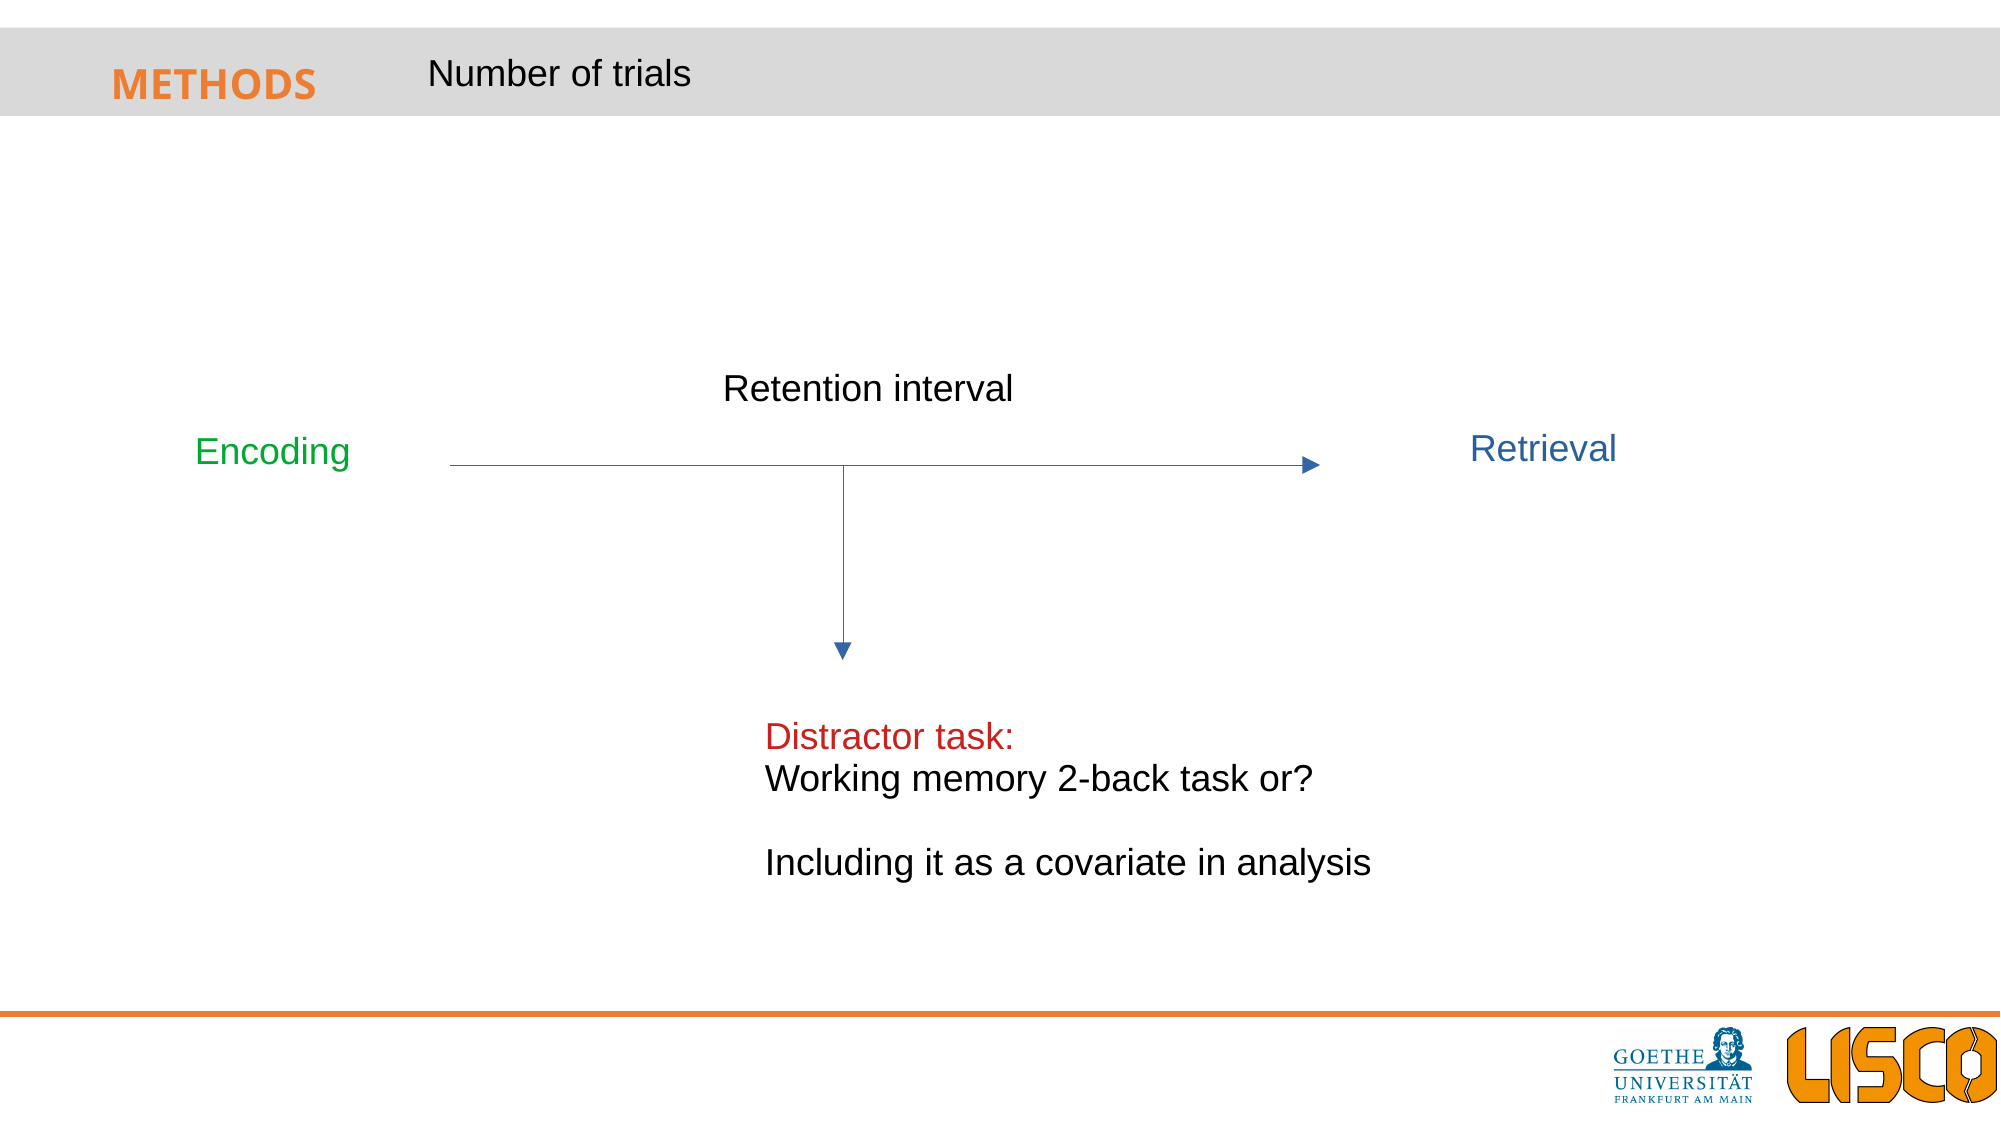

Number of trials
METHODS
Retention interval
Retrieval
Encoding
Distractor task:
Working memory 2-back task or?
Including it as a covariate in analysis